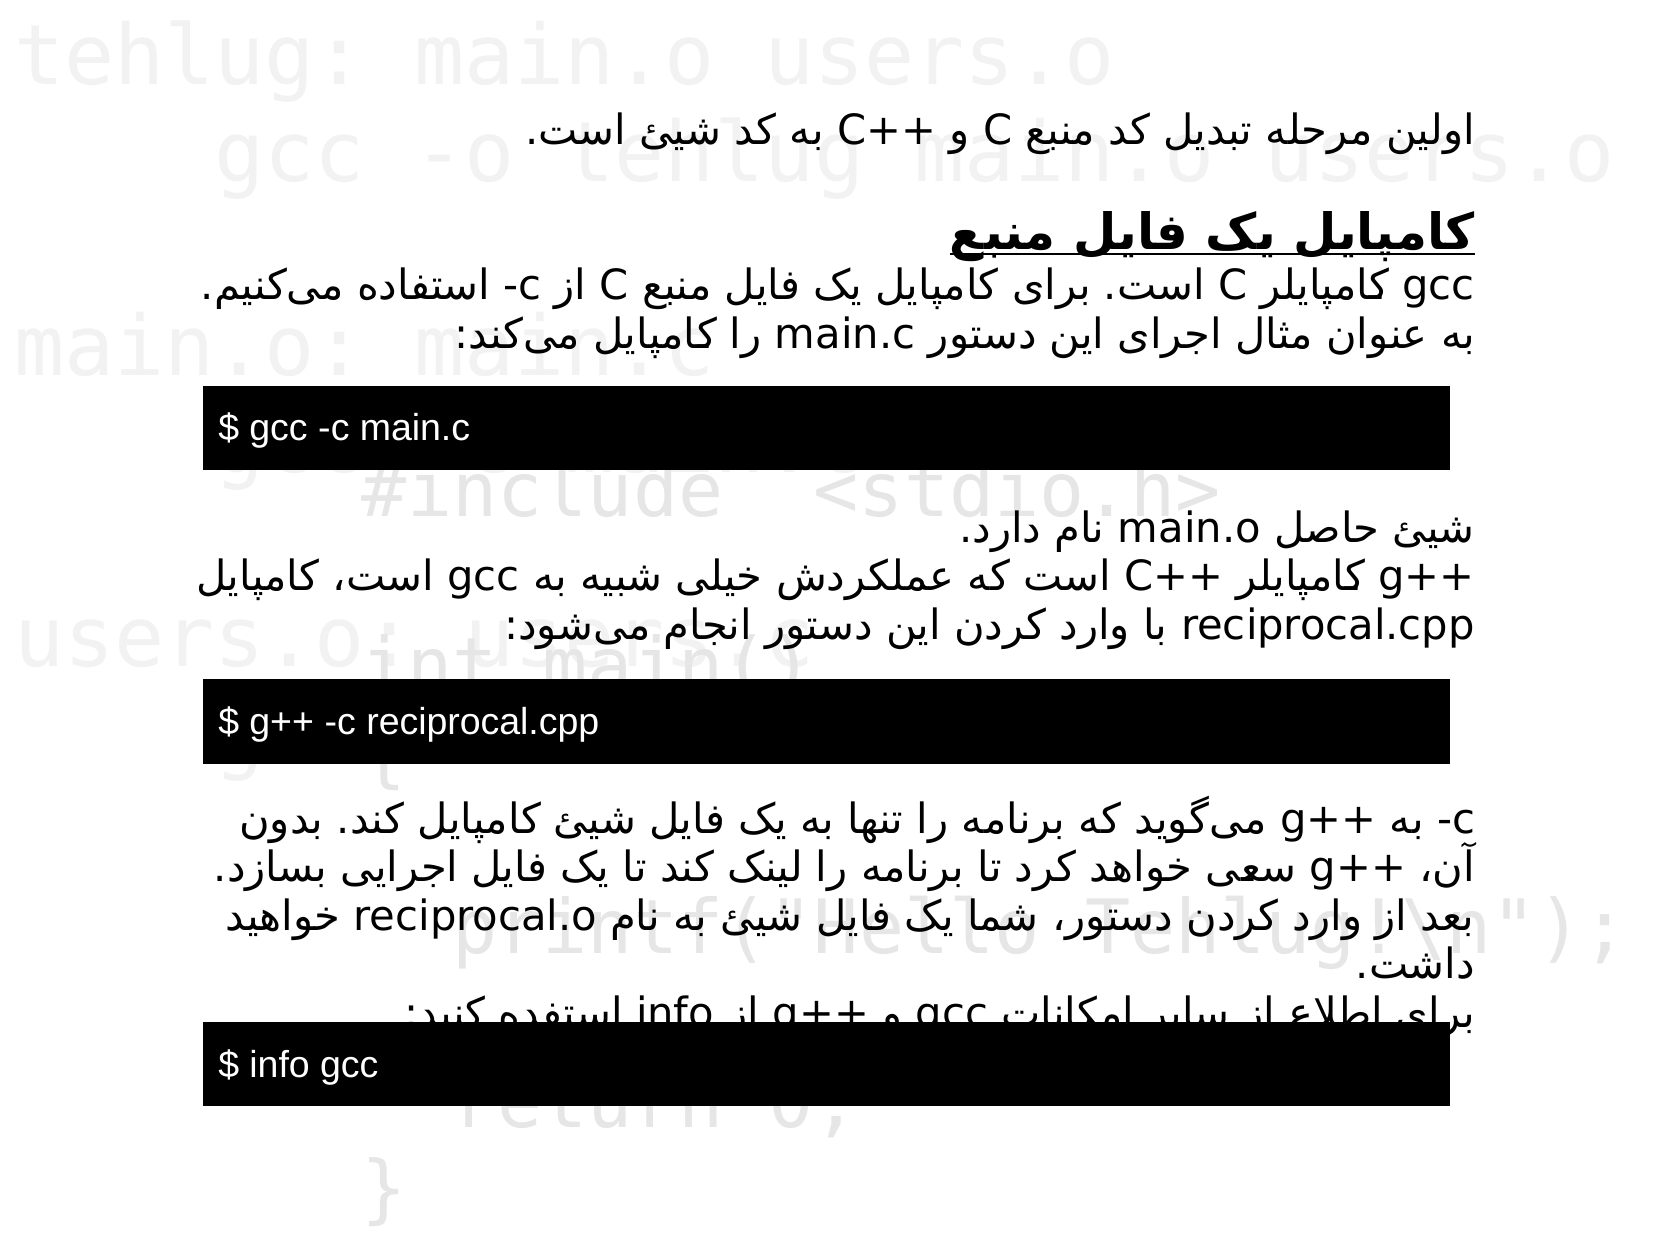

tehlug: main.o users.o
 gcc -o tehlug main.o users.o
main.o: main.c
 gcc -c main.c
users.o: users.c
 gcc -c users.c
اولین مرحله تبدیل کد منبع C و ++C به کد شیئ است.
کامپایل یک فایل منبع
gcc کامپایلر C است. برای کامپایل یک فایل منبع C از c- استفاده می‌کنیم. به عنوان مثال اجرای این دستور main.c را کامپایل می‌کند:
شیئ حاصل main.o نام دارد.
++g کامپایلر ++C است که عملکردش خیلی شبیه به gcc است، کامپایل reciprocal.cpp با وارد کردن این دستور انجام می‌شود:
c- به ++g می‌گوید که برنامه را تنها به یک فایل شیئ کامپایل کند. بدون آن، ++g سعی خواهد کرد تا برنامه را لینک کند تا یک فایل اجرایی بسازد. بعد از وارد کردن دستور، شما یک فایل شیئ به نام reciprocal.o خواهید داشت.
برای اطلاع از سایر امکانات gcc و ++g از info استفده کنید:
$ gcc -c main.c
#include <stdio.h>
int main()
{
 printf("Hello Tehlug!\n");
 return 0;
}
$ g++ -c reciprocal.cpp
$ info gcc